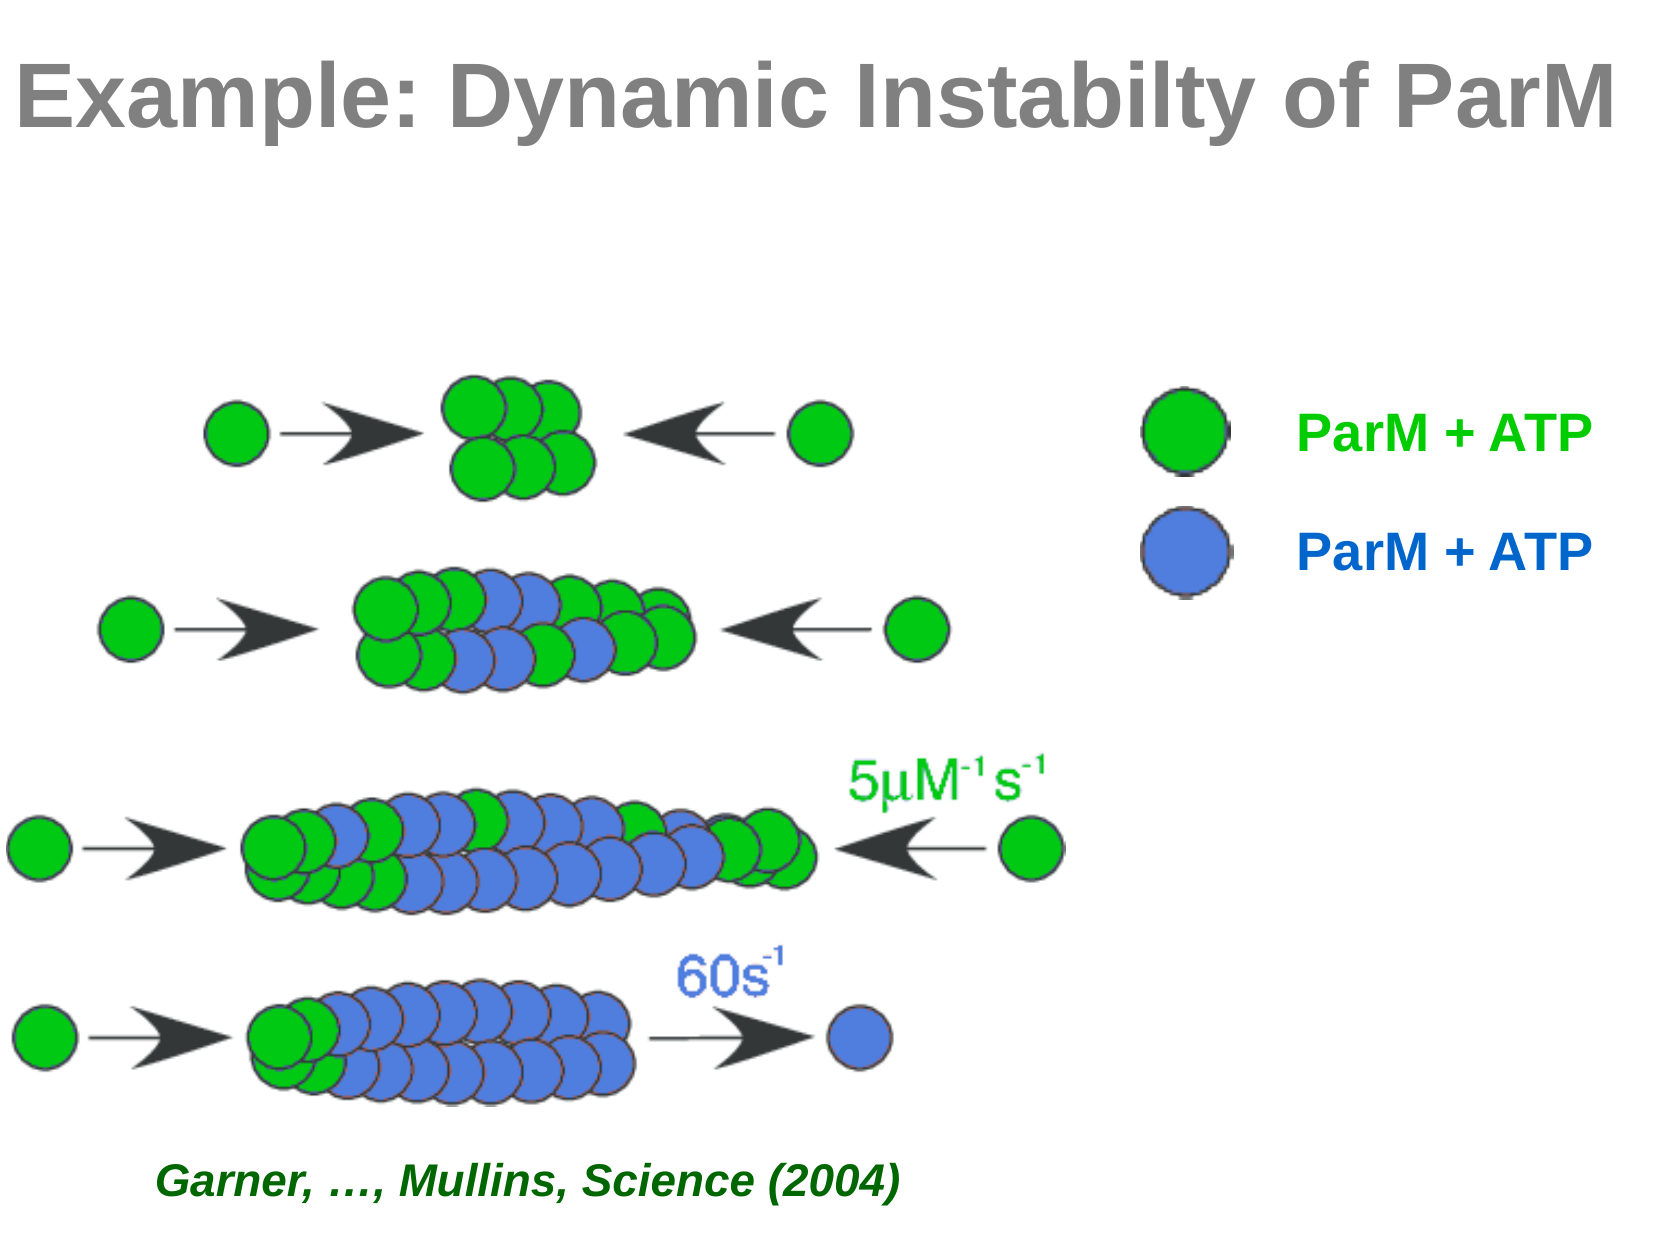

# Example: Dynamic Instabilty of ParM
ParM + ATP
ParM + ATP
Garner, …, Mullins, Science (2004)